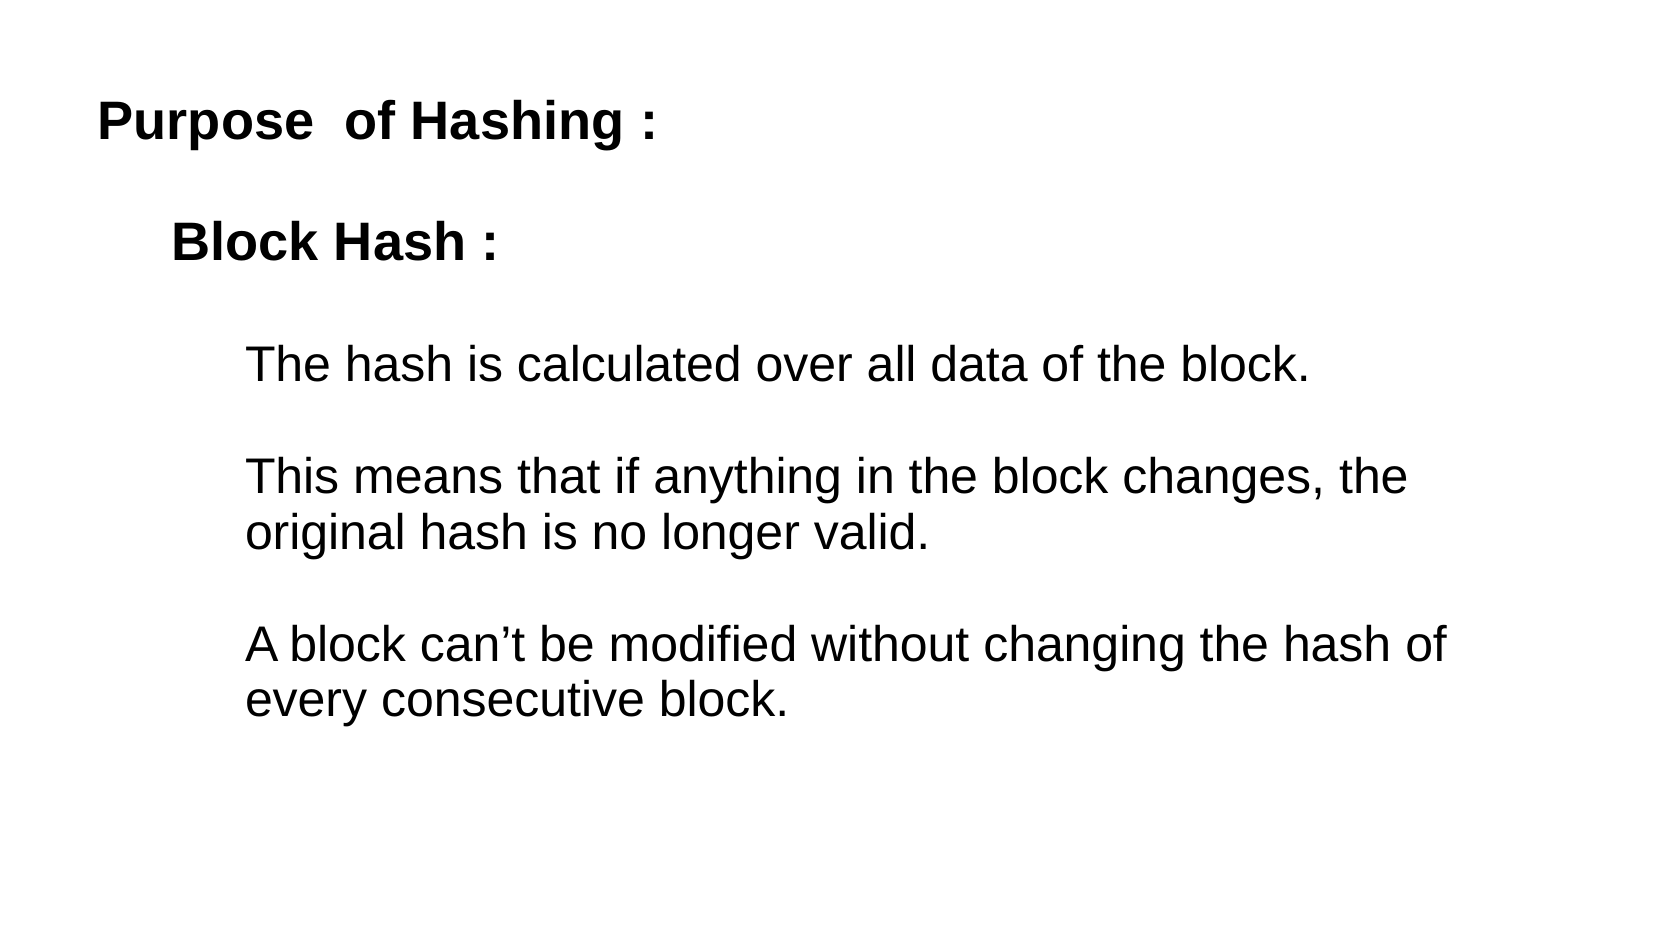

Purpose of Hashing :
	Block Hash :
		The hash is calculated over all data of the block.
		This means that if anything in the block changes, the
		original hash is no longer valid.
		A block can’t be modified without changing the hash of 			every consecutive block.